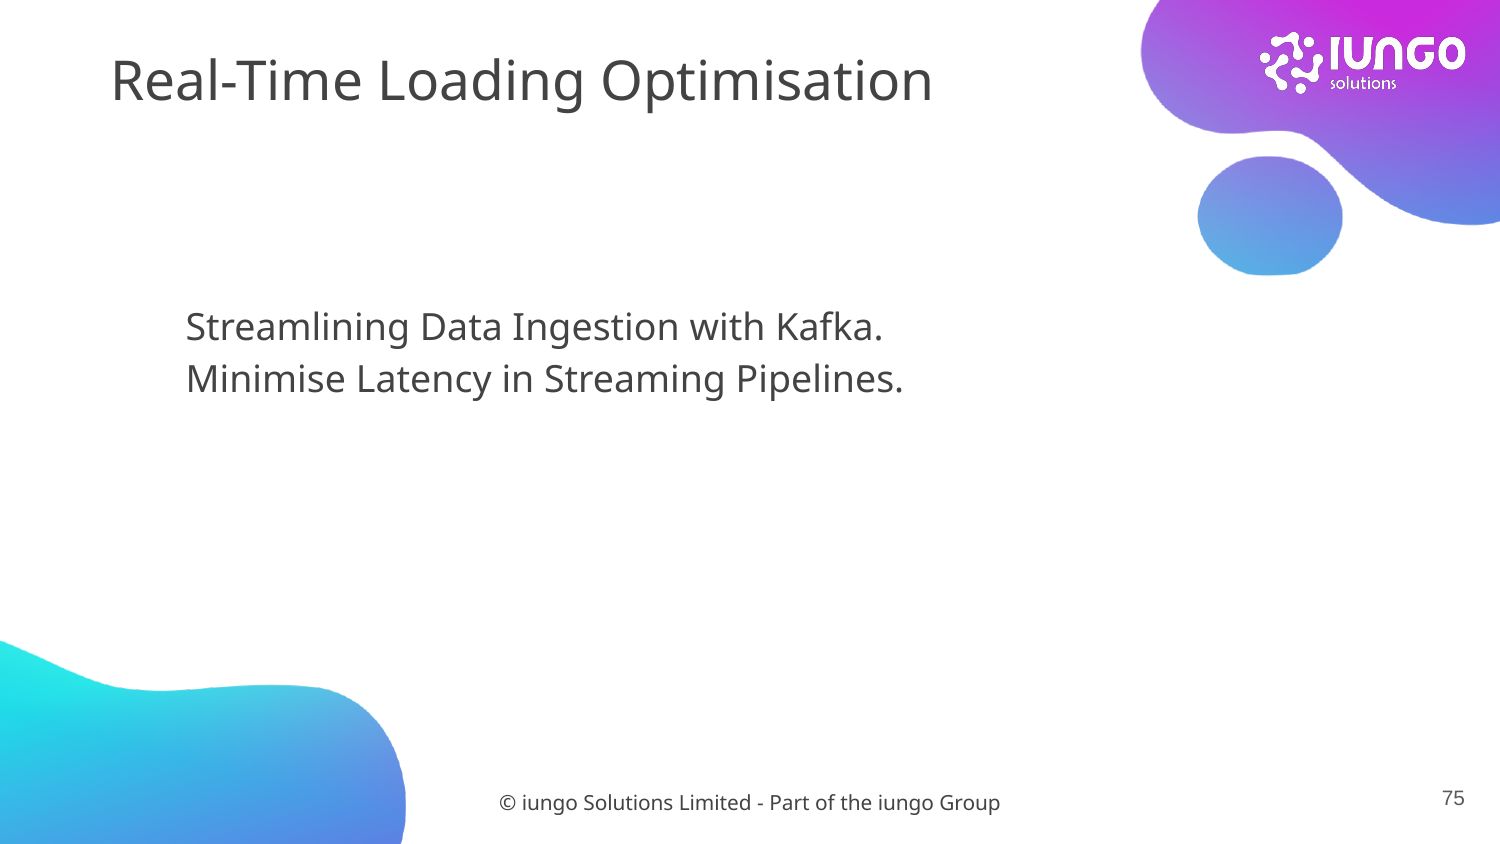

# Real-Time Loading Optimisation
Streamlining Data Ingestion with Kafka.
Minimise Latency in Streaming Pipelines.